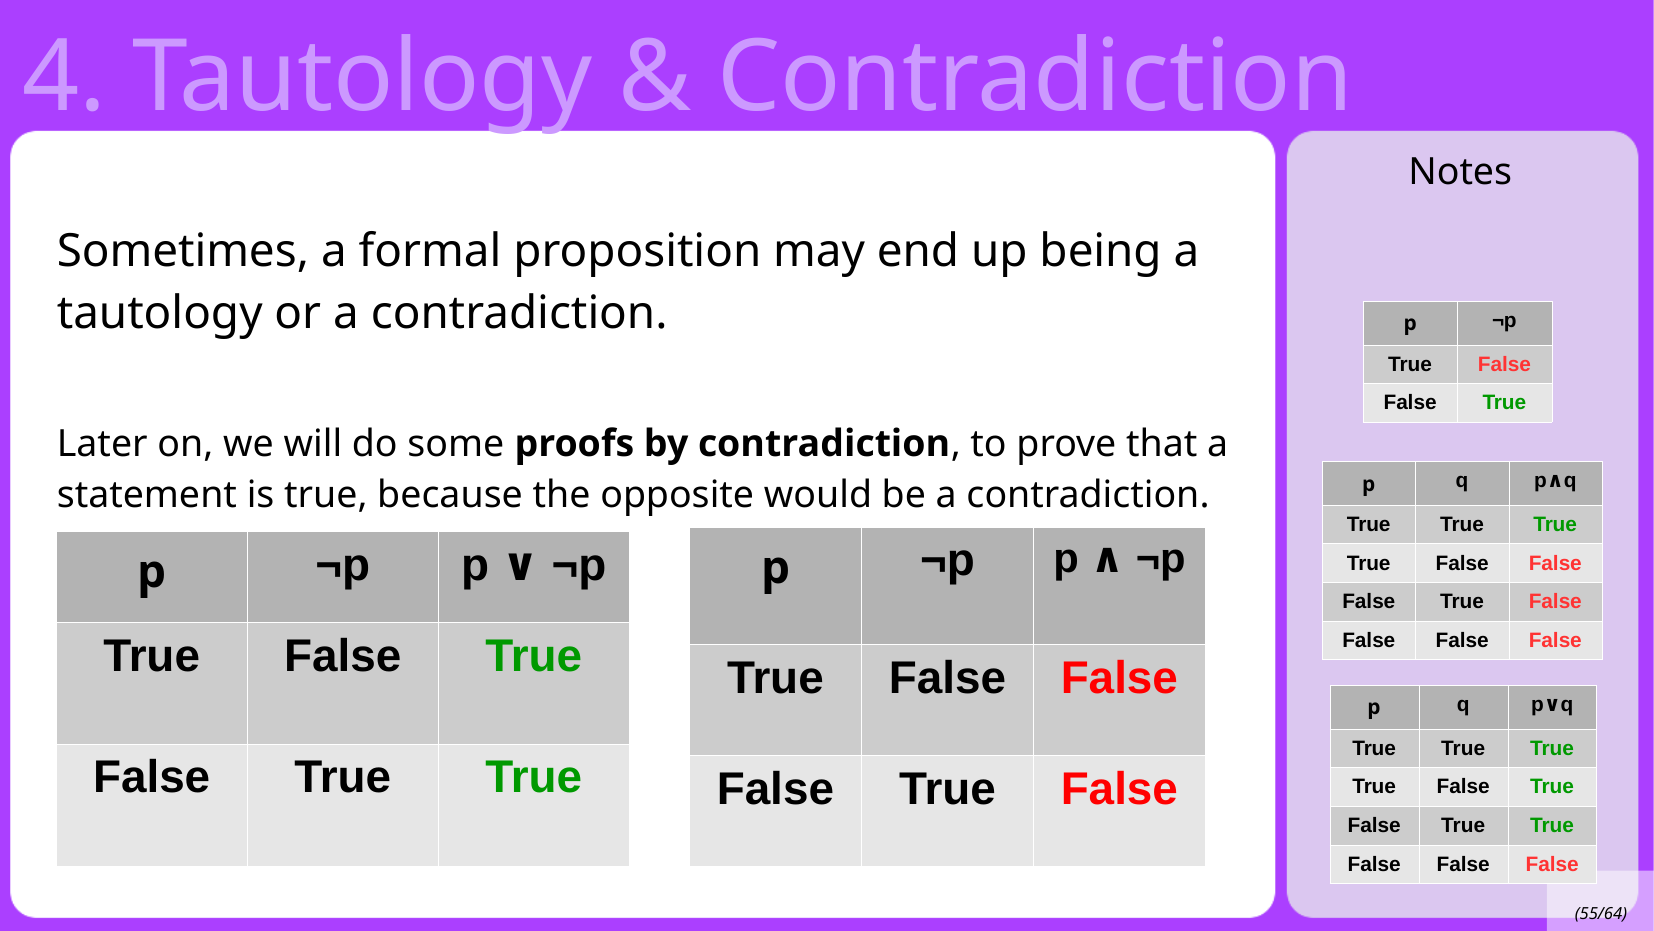

# 4. Tautology & Contradiction
Notes
Sometimes, a formal proposition may end up being a tautology or a contradiction.
Later on, we will do some proofs by contradiction, to prove that a statement is true, because the opposite would be a contradiction.
| p | ¬p |
| --- | --- |
| True | False |
| False | True |
| p | q | p∧q |
| --- | --- | --- |
| True | True | True |
| True | False | False |
| False | True | False |
| False | False | False |
| p | ¬p | p ∧ ¬p |
| --- | --- | --- |
| True | False | False |
| False | True | False |
| p | ¬p | p ∨ ¬p |
| --- | --- | --- |
| True | False | True |
| False | True | True |
| p | q | p∨q |
| --- | --- | --- |
| True | True | True |
| True | False | True |
| False | True | True |
| False | False | False |